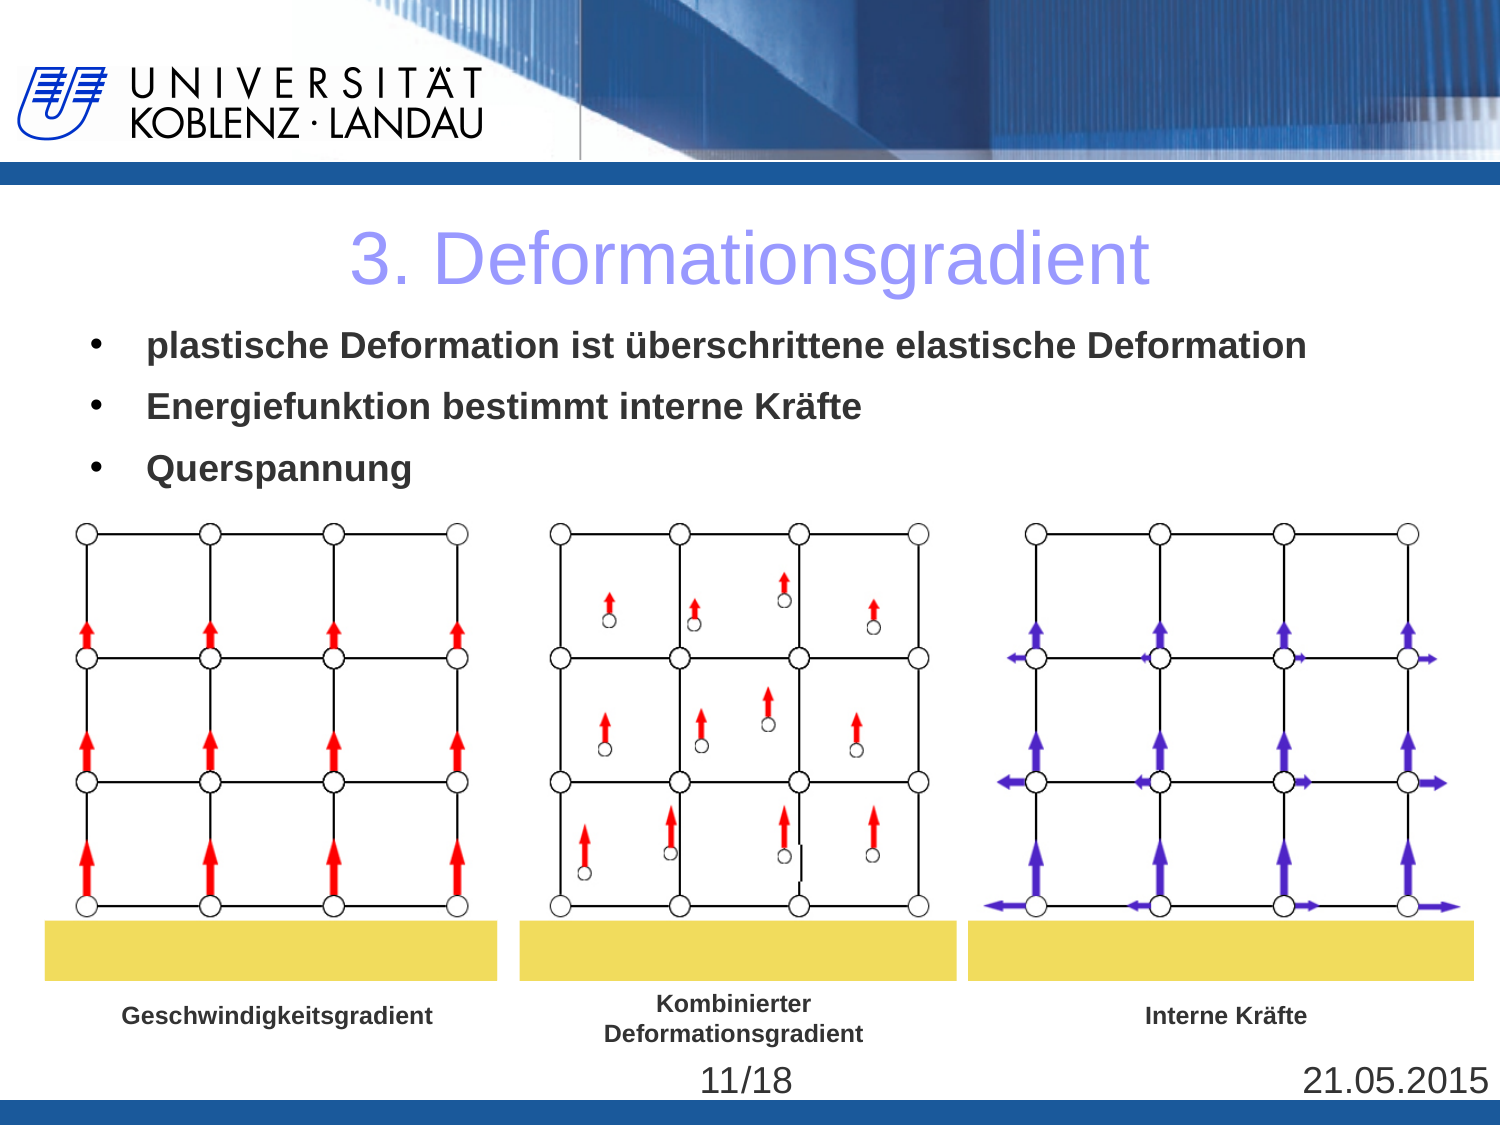

# 3. Deformationsgradient
plastische Deformation ist überschrittene elastische Deformation
Energiefunktion bestimmt interne Kräfte
Querspannung
Kombinierter
Deformationsgradient
Geschwindigkeitsgradient
Interne Kräfte
21.05.2015